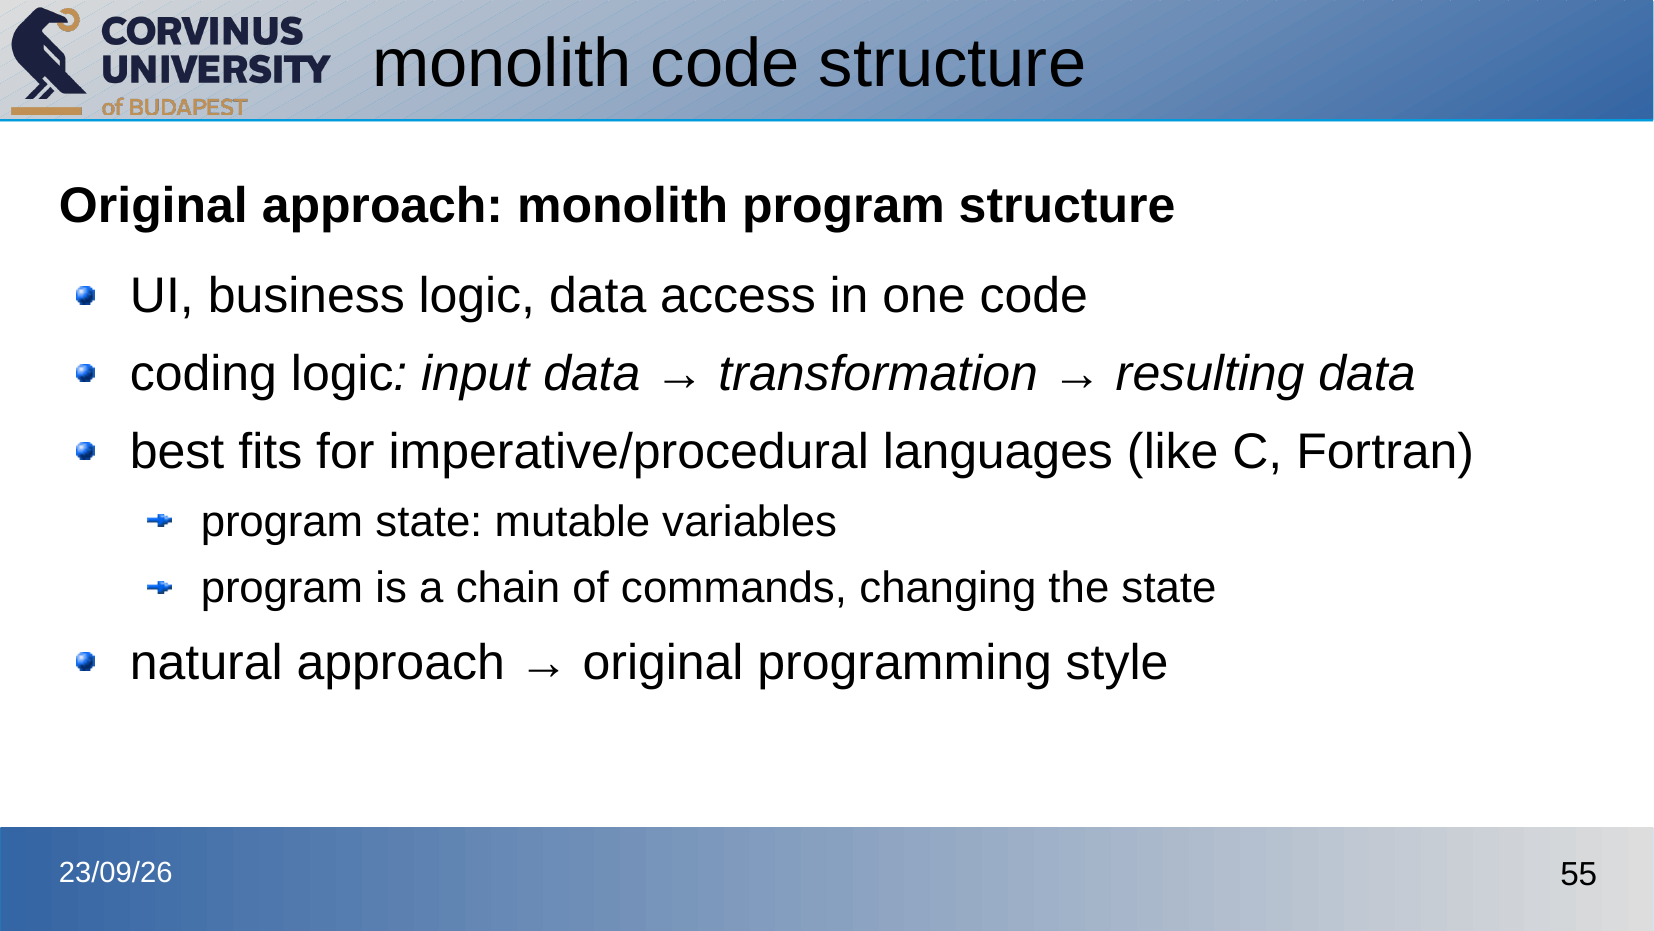

# monolith code structure
Original approach: monolith program structure
UI, business logic, data access in one code
coding logic: input data → transformation → resulting data
best fits for imperative/procedural languages (like C, Fortran)
program state: mutable variables
program is a chain of commands, changing the state
natural approach → original programming style